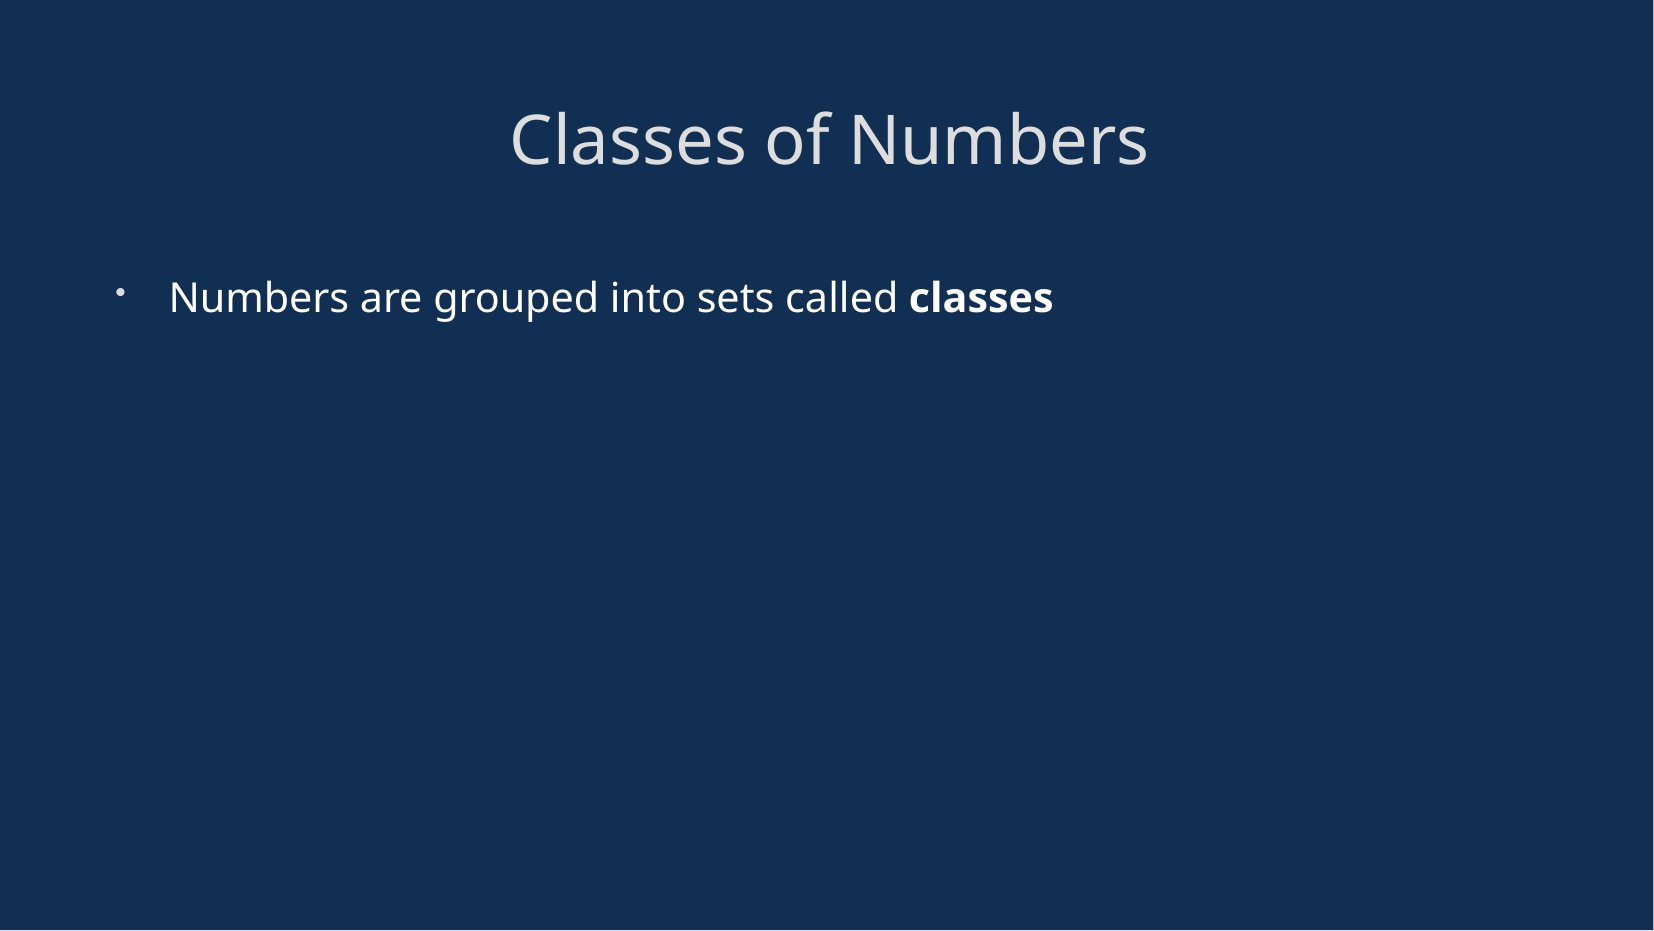

# Classes of Numbers
Numbers are grouped into sets called classes